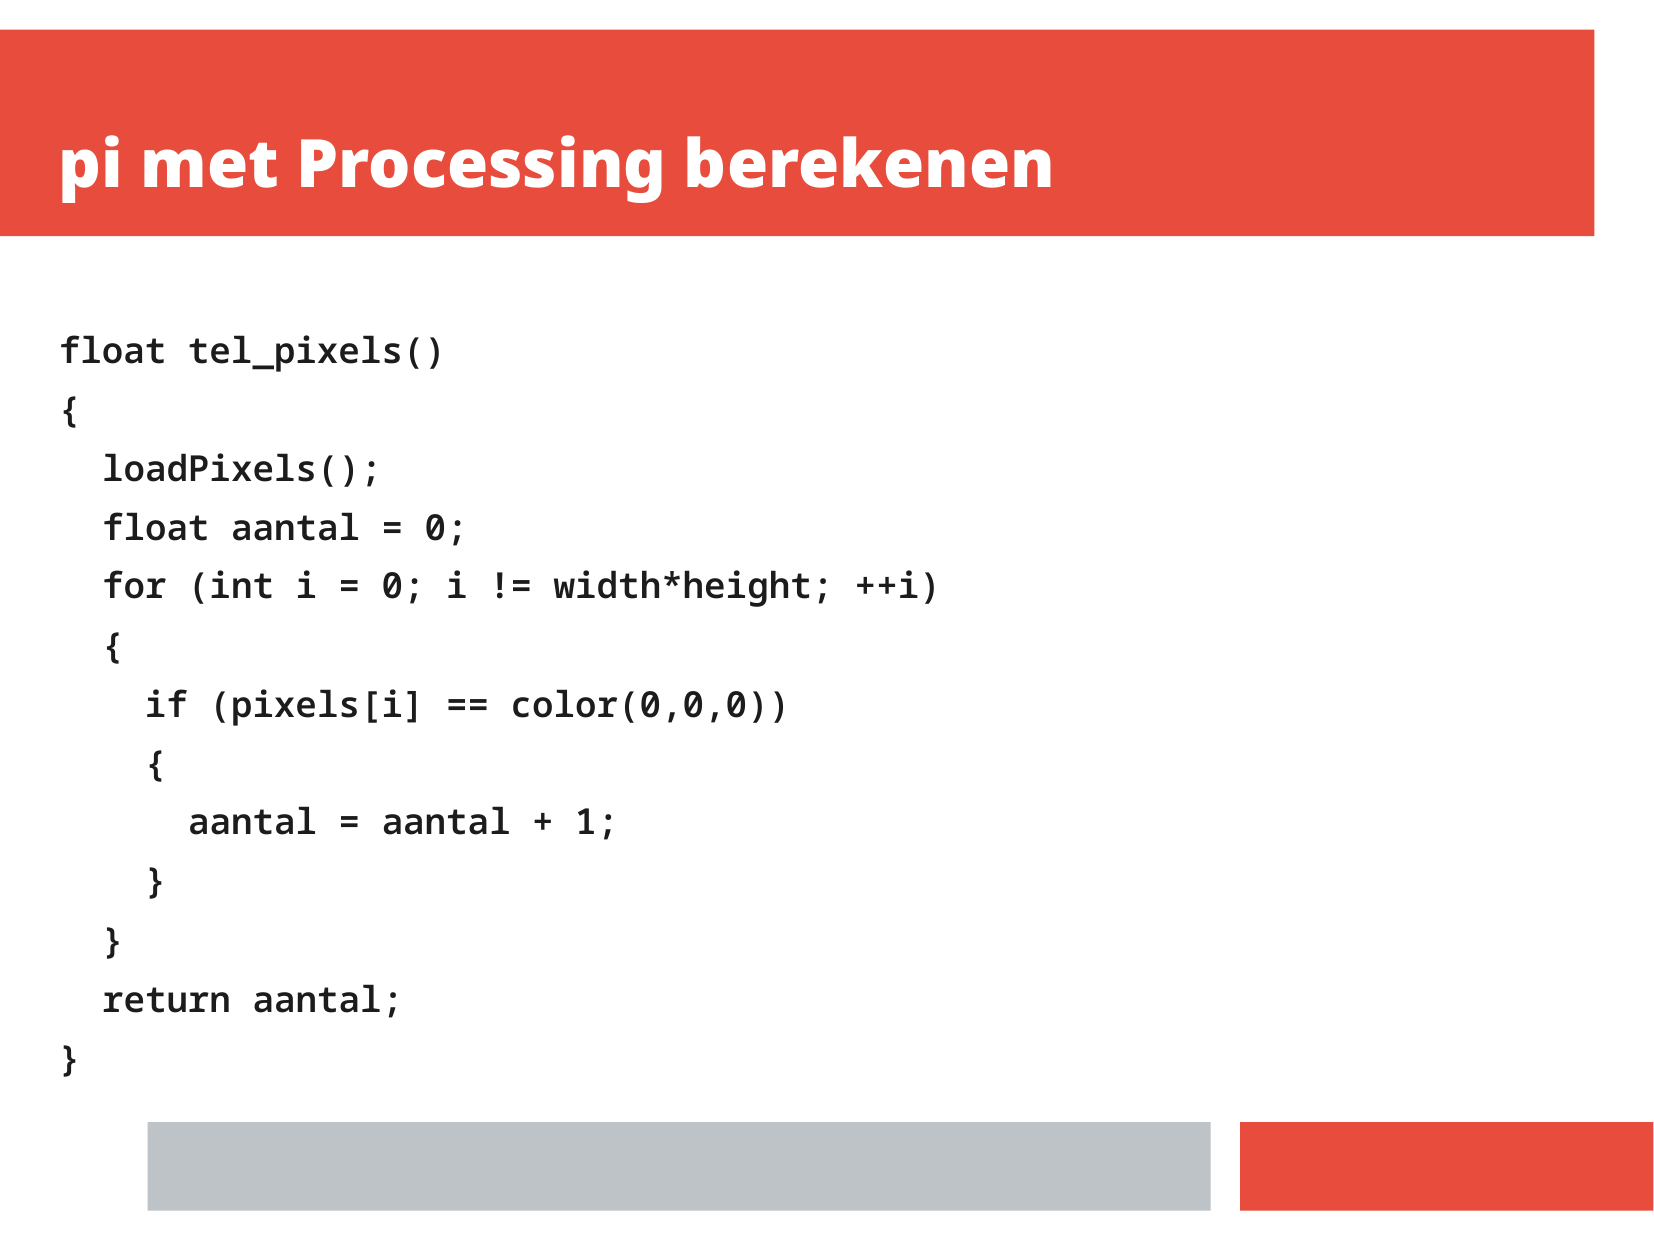

# pi met Processing berekenen
float tel_pixels()
{
 loadPixels();
 float aantal = 0;
 for (int i = 0; i != width*height; ++i)
 {
 if (pixels[i] == color(0,0,0))
 {
 aantal = aantal + 1;
 }
 }
 return aantal;
}